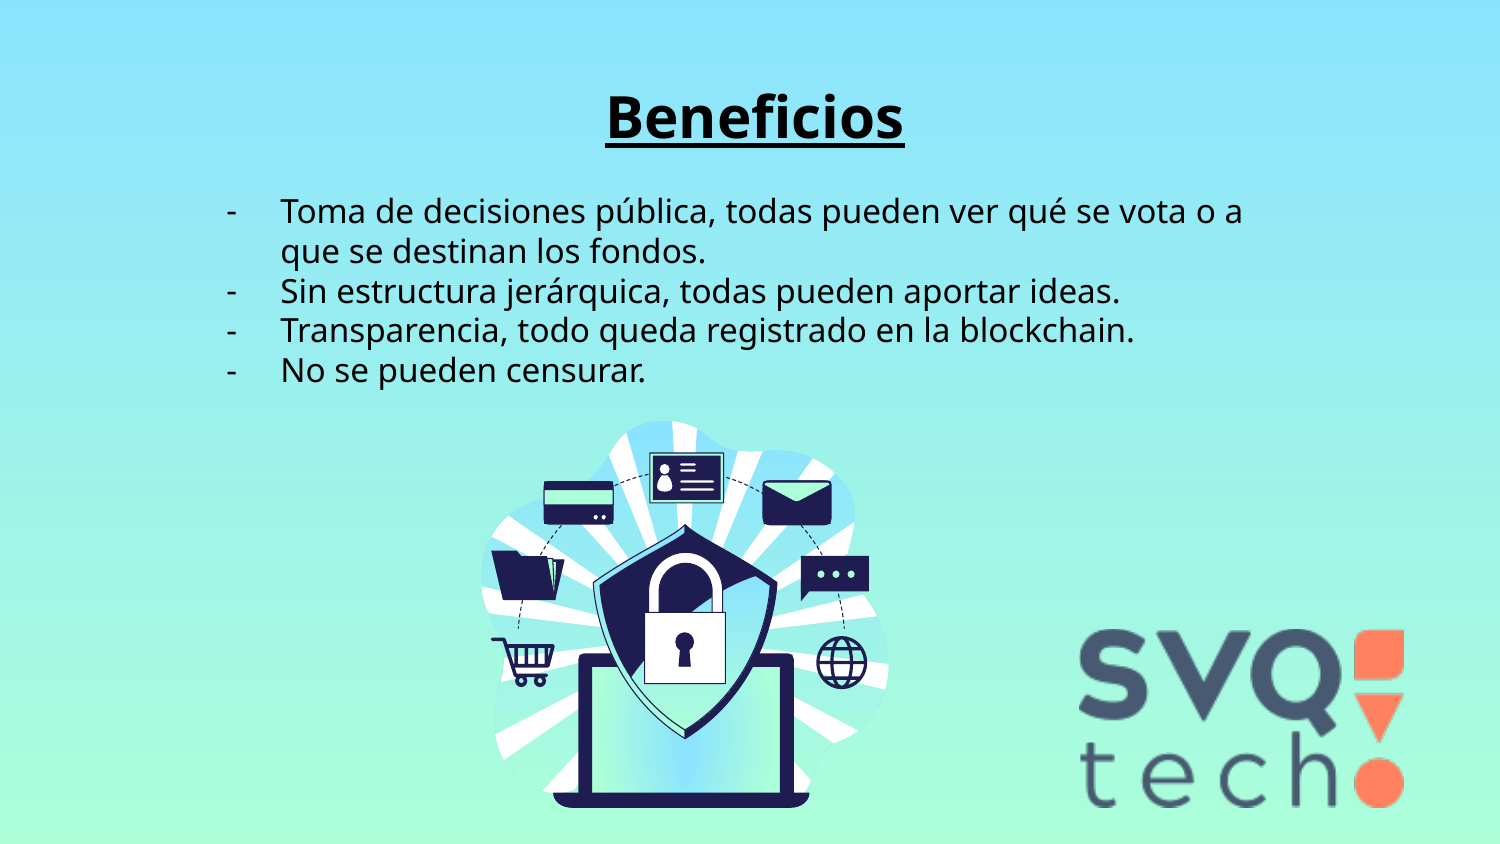

Beneficios
Toma de decisiones pública, todas pueden ver qué se vota o a que se destinan los fondos.
Sin estructura jerárquica, todas pueden aportar ideas.
Transparencia, todo queda registrado en la blockchain.
No se pueden censurar.